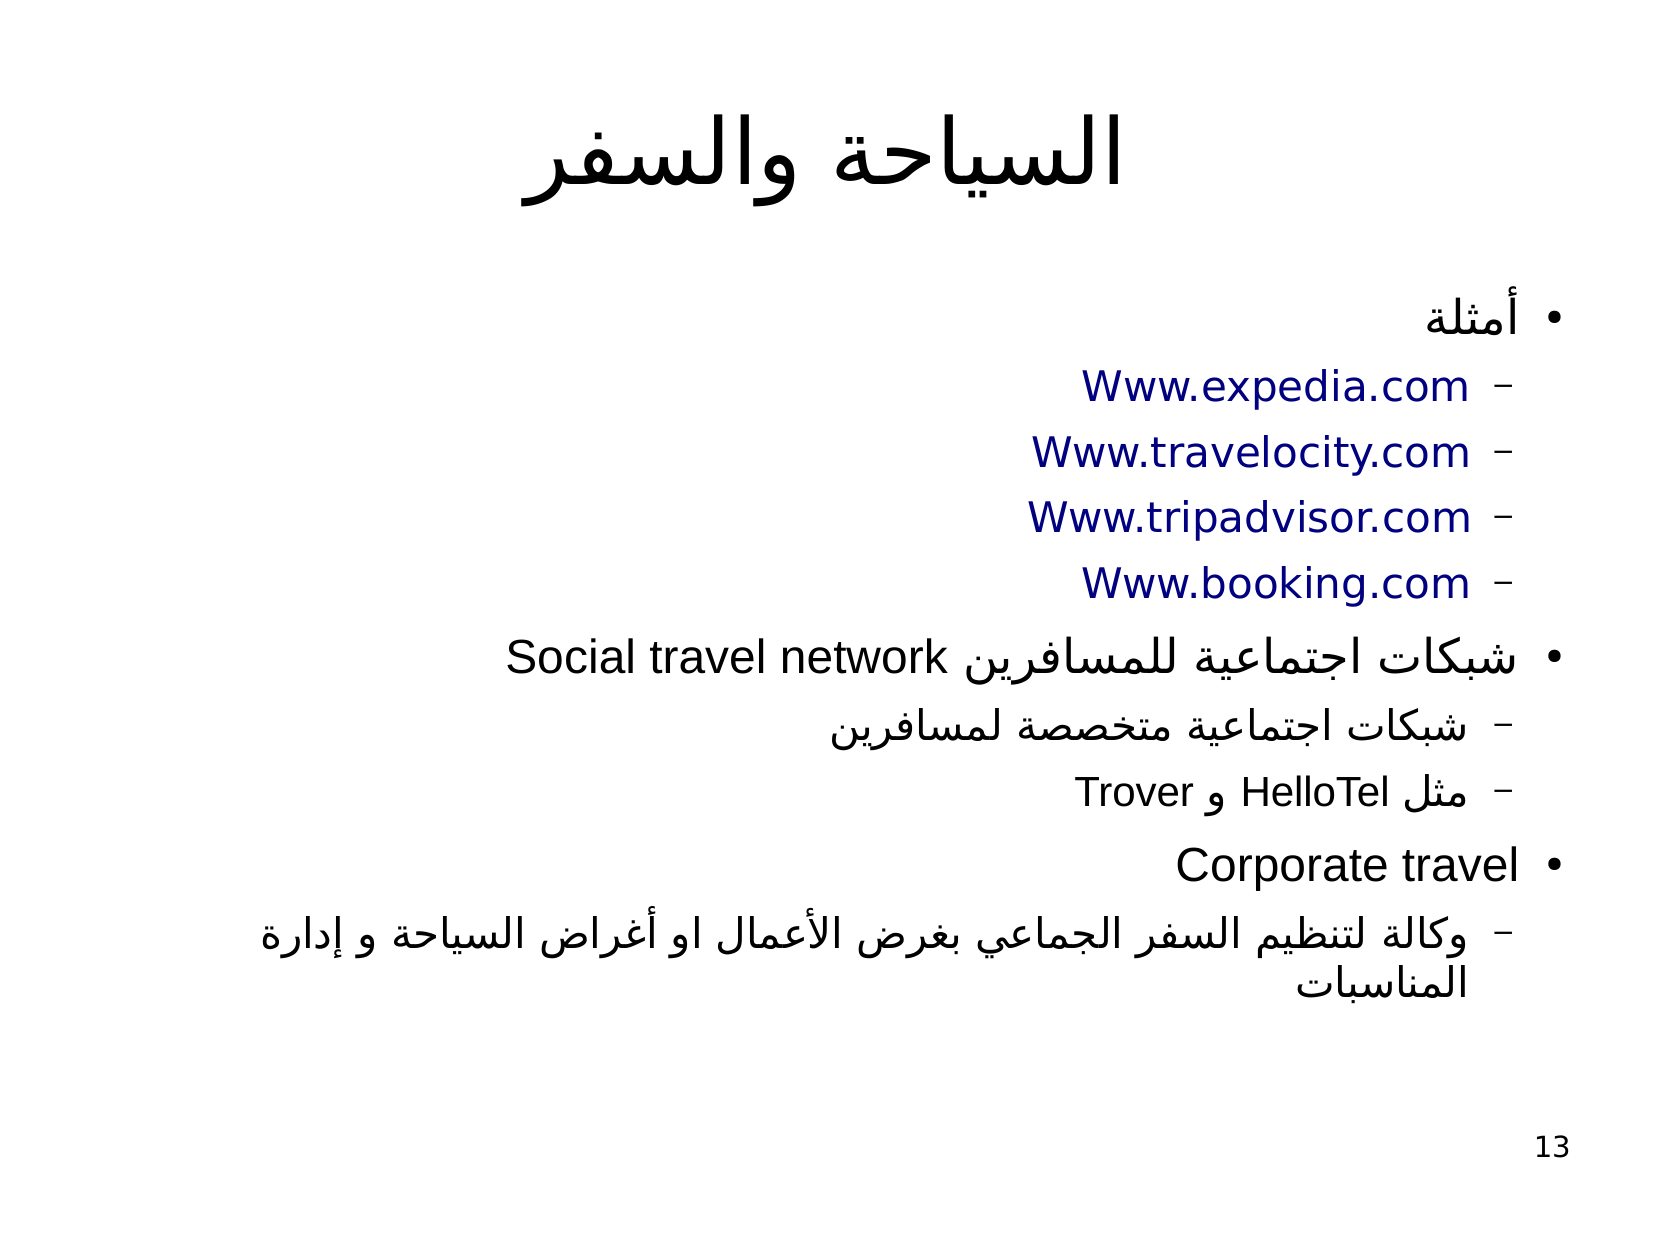

# السياحة والسفر
أمثلة
Www.expedia.com
Www.travelocity.com
Www.tripadvisor.com
Www.booking.com
شبكات اجتماعية للمسافرين Social travel network
شبكات اجتماعية متخصصة لمسافرين
مثل HelloTel و Trover
Corporate travel
وكالة لتنظيم السفر الجماعي بغرض الأعمال او أغراض السياحة و إدارة المناسبات
13